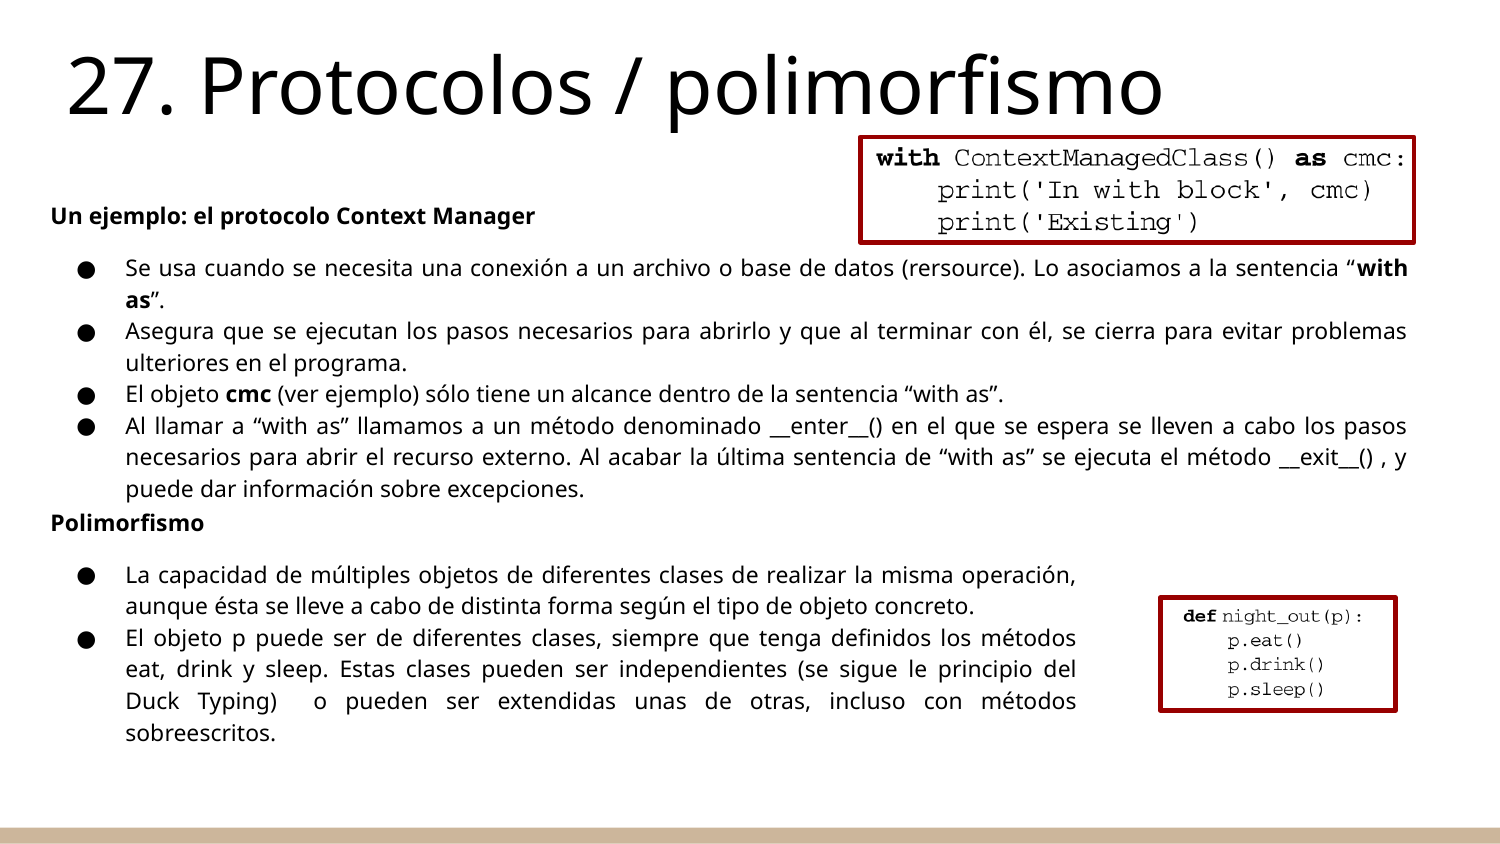

# 27. Protocolos / polimorfismo
Un ejemplo: el protocolo Context Manager
Se usa cuando se necesita una conexión a un archivo o base de datos (rersource). Lo asociamos a la sentencia “with as”.
Asegura que se ejecutan los pasos necesarios para abrirlo y que al terminar con él, se cierra para evitar problemas ulteriores en el programa.
El objeto cmc (ver ejemplo) sólo tiene un alcance dentro de la sentencia “with as”.
Al llamar a “with as” llamamos a un método denominado __enter__() en el que se espera se lleven a cabo los pasos necesarios para abrir el recurso externo. Al acabar la última sentencia de “with as” se ejecuta el método __exit__() , y puede dar información sobre excepciones.
Polimorfismo
La capacidad de múltiples objetos de diferentes clases de realizar la misma operación, aunque ésta se lleve a cabo de distinta forma según el tipo de objeto concreto.
El objeto p puede ser de diferentes clases, siempre que tenga definidos los métodos eat, drink y sleep. Estas clases pueden ser independientes (se sigue le principio del Duck Typing) o pueden ser extendidas unas de otras, incluso con métodos sobreescritos.